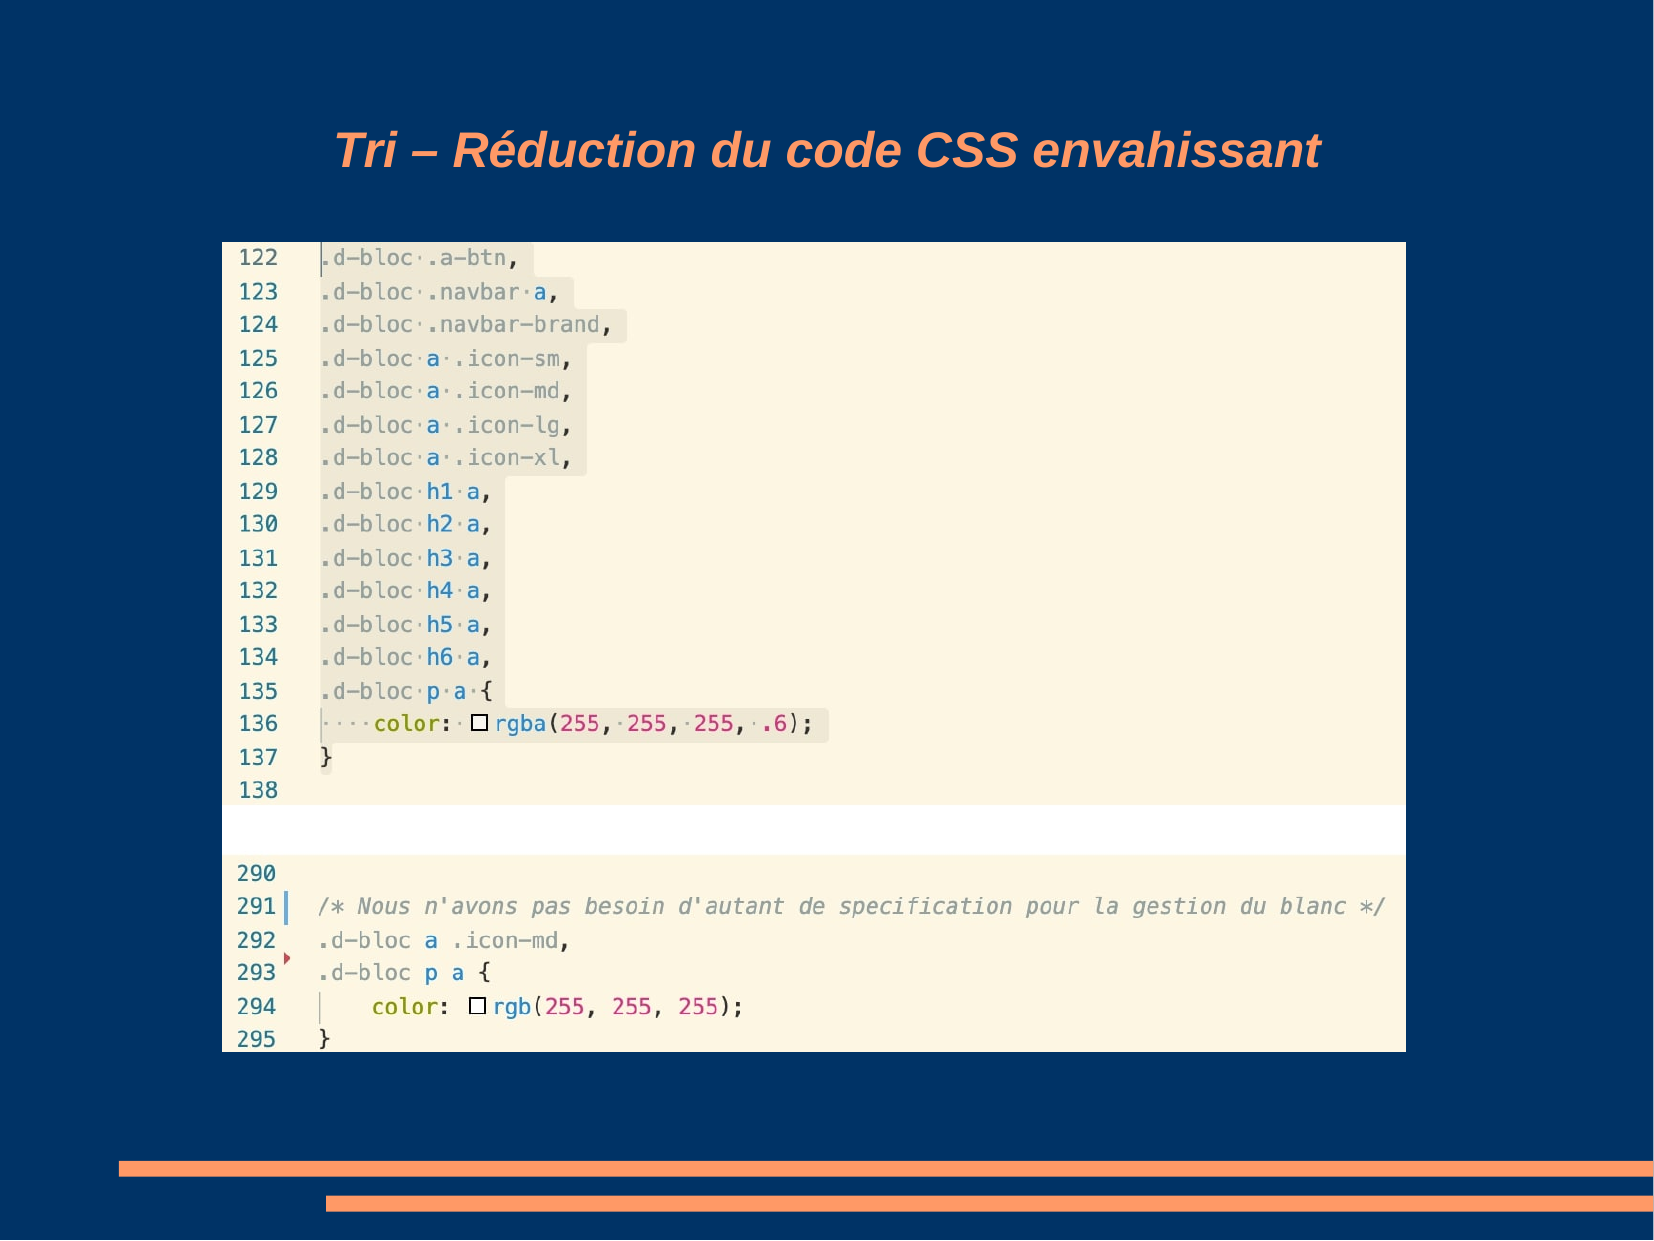

# Tri – Réduction du code CSS envahissant